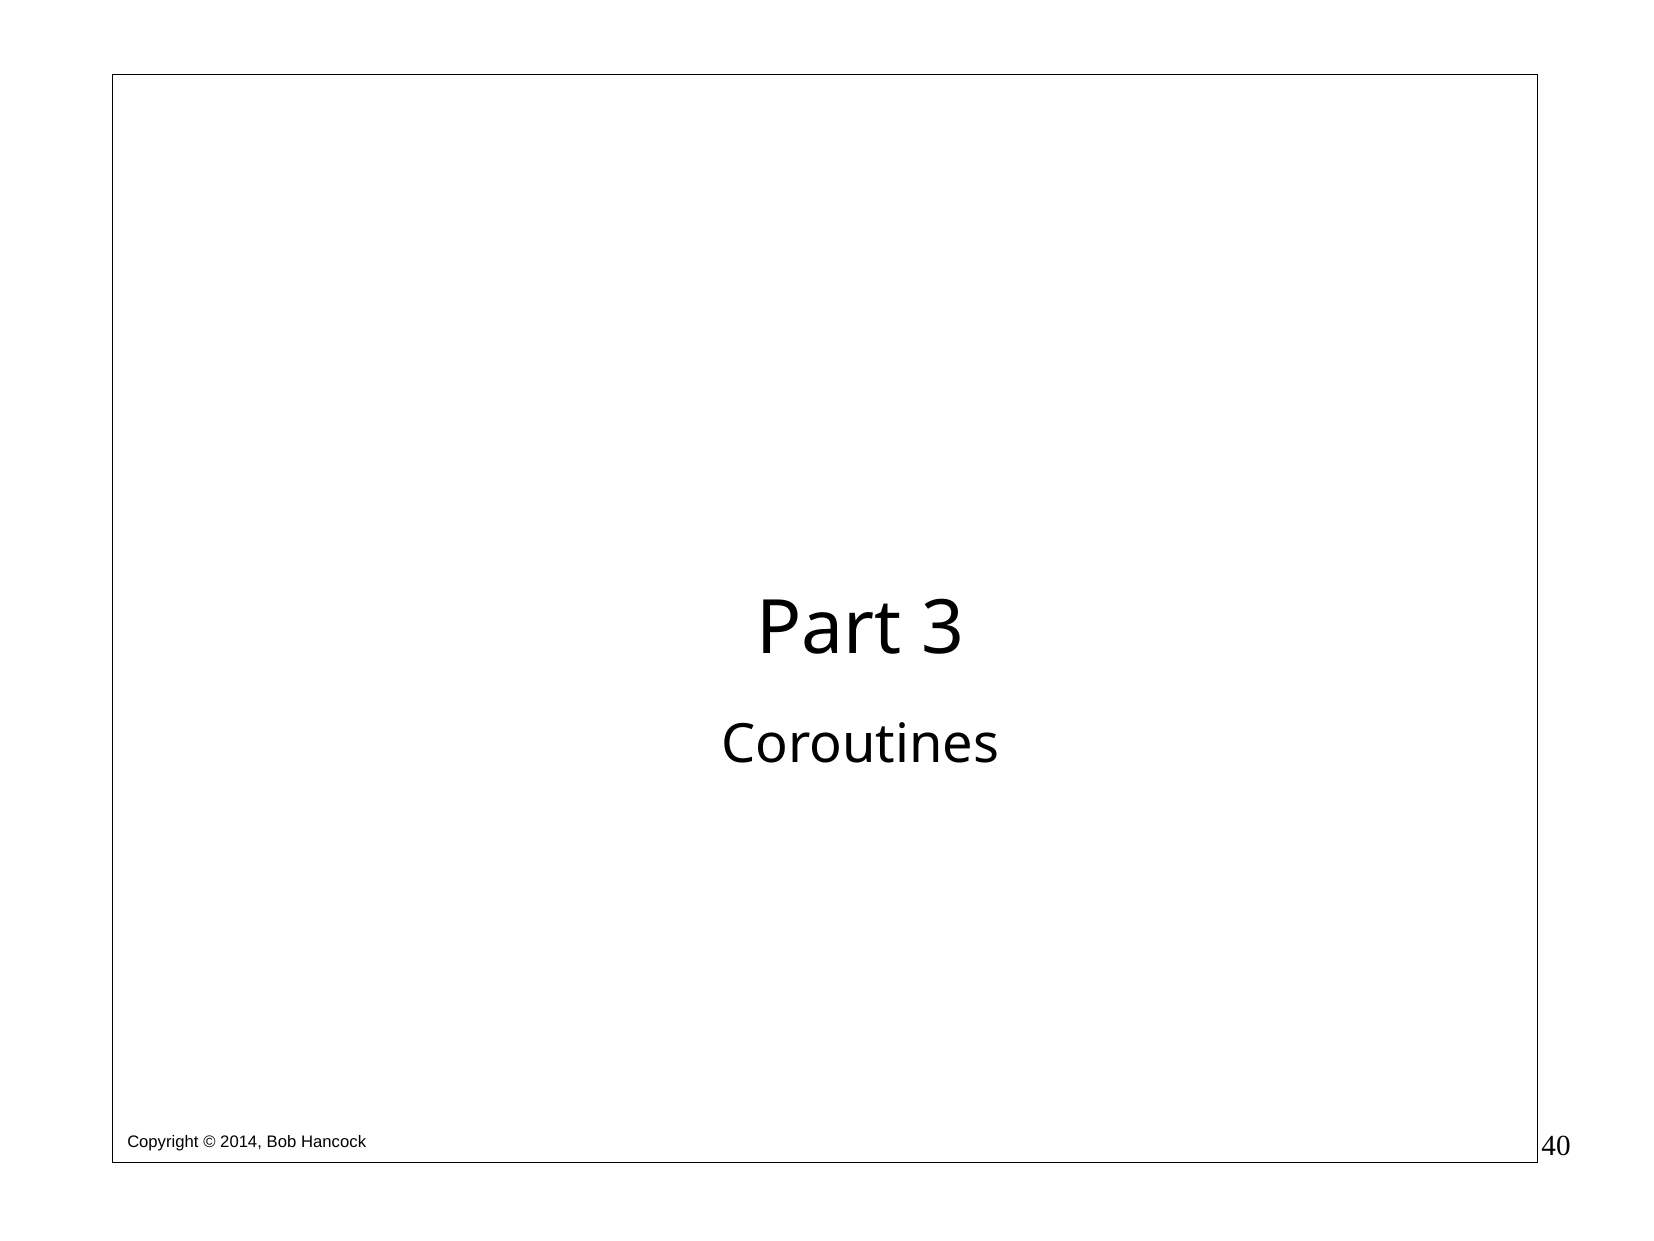

#
Part 3
Coroutines
Copyright © 2014, Bob Hancock
40